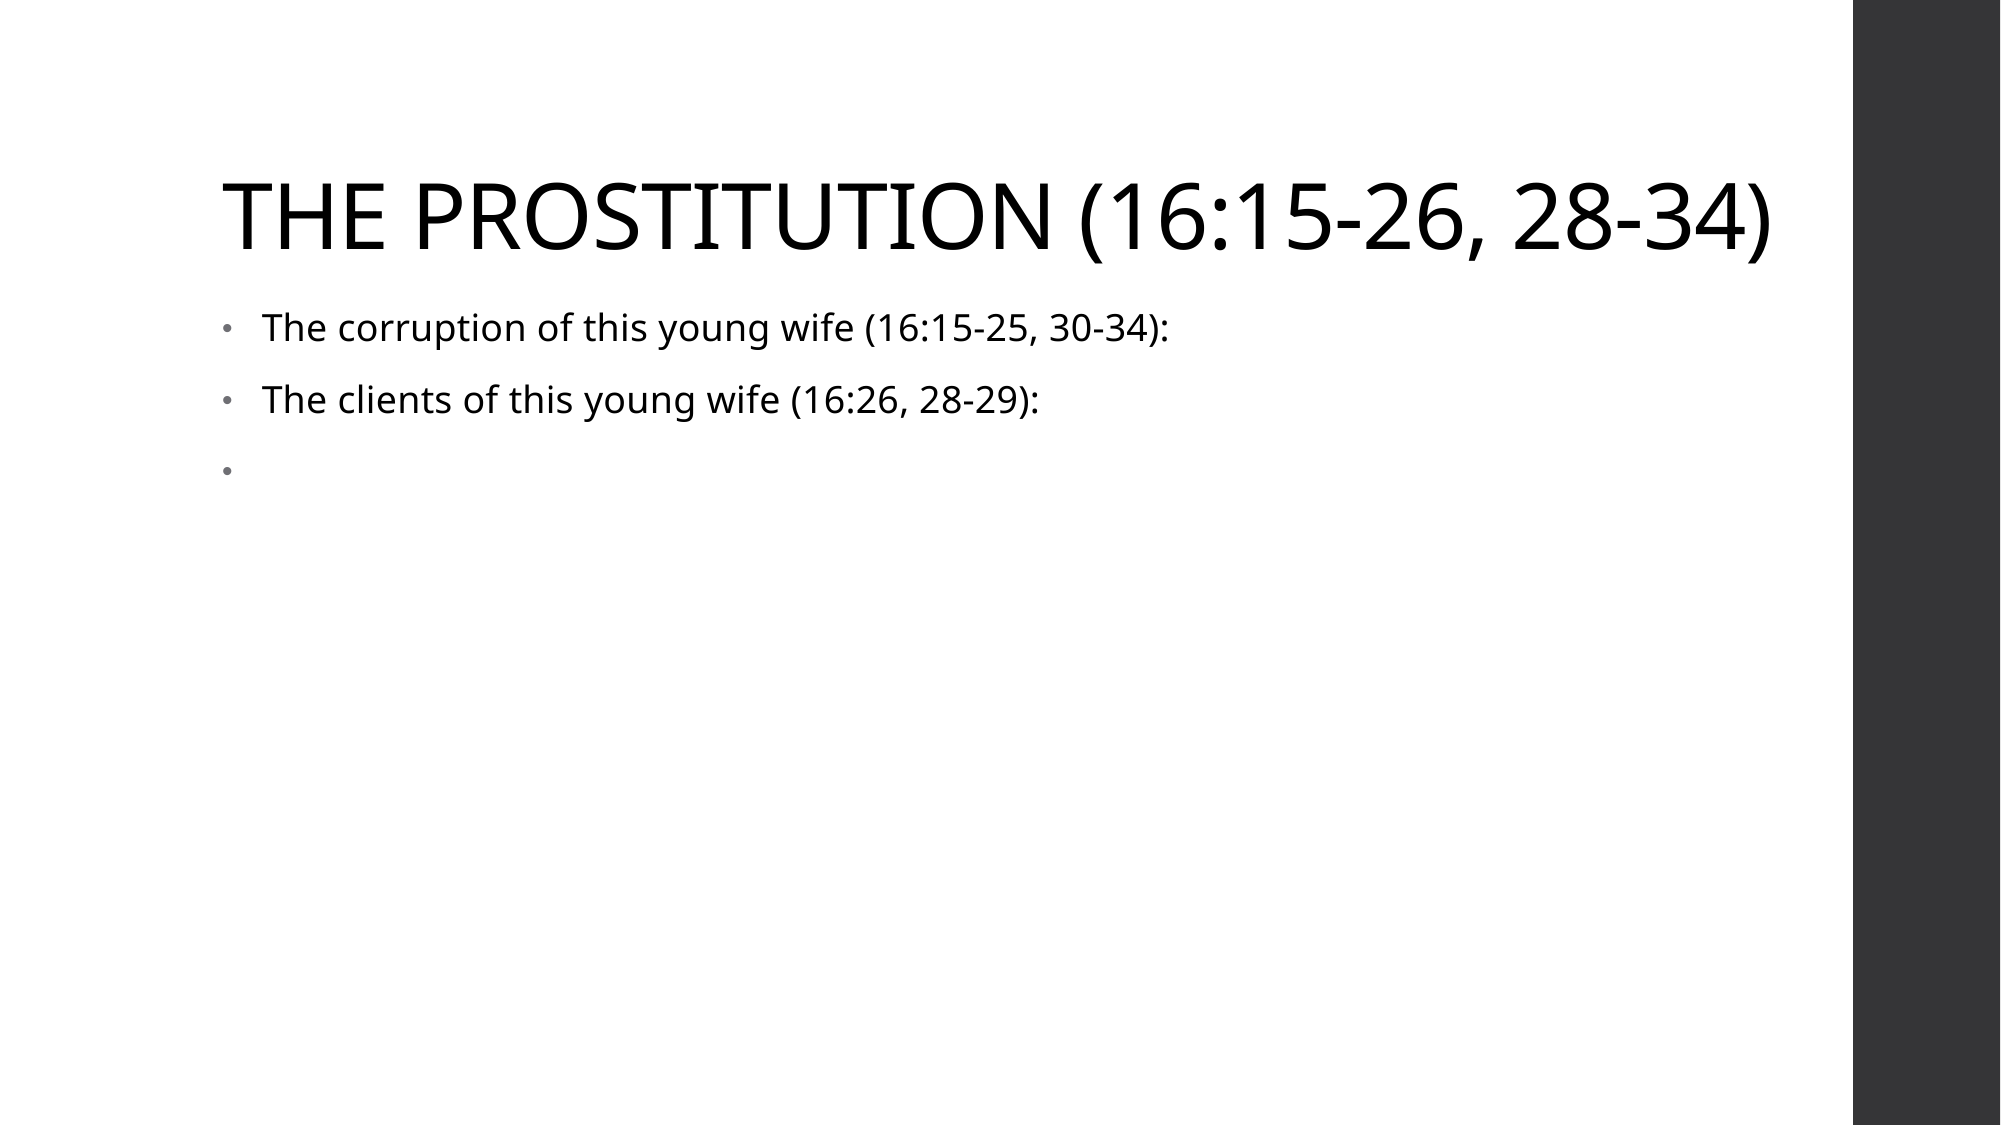

# THE PROSTITUTION (16:15-26, 28-34)
 The corruption of this young wife (16:15-25, 30-34):
 The clients of this young wife (16:26, 28-29):